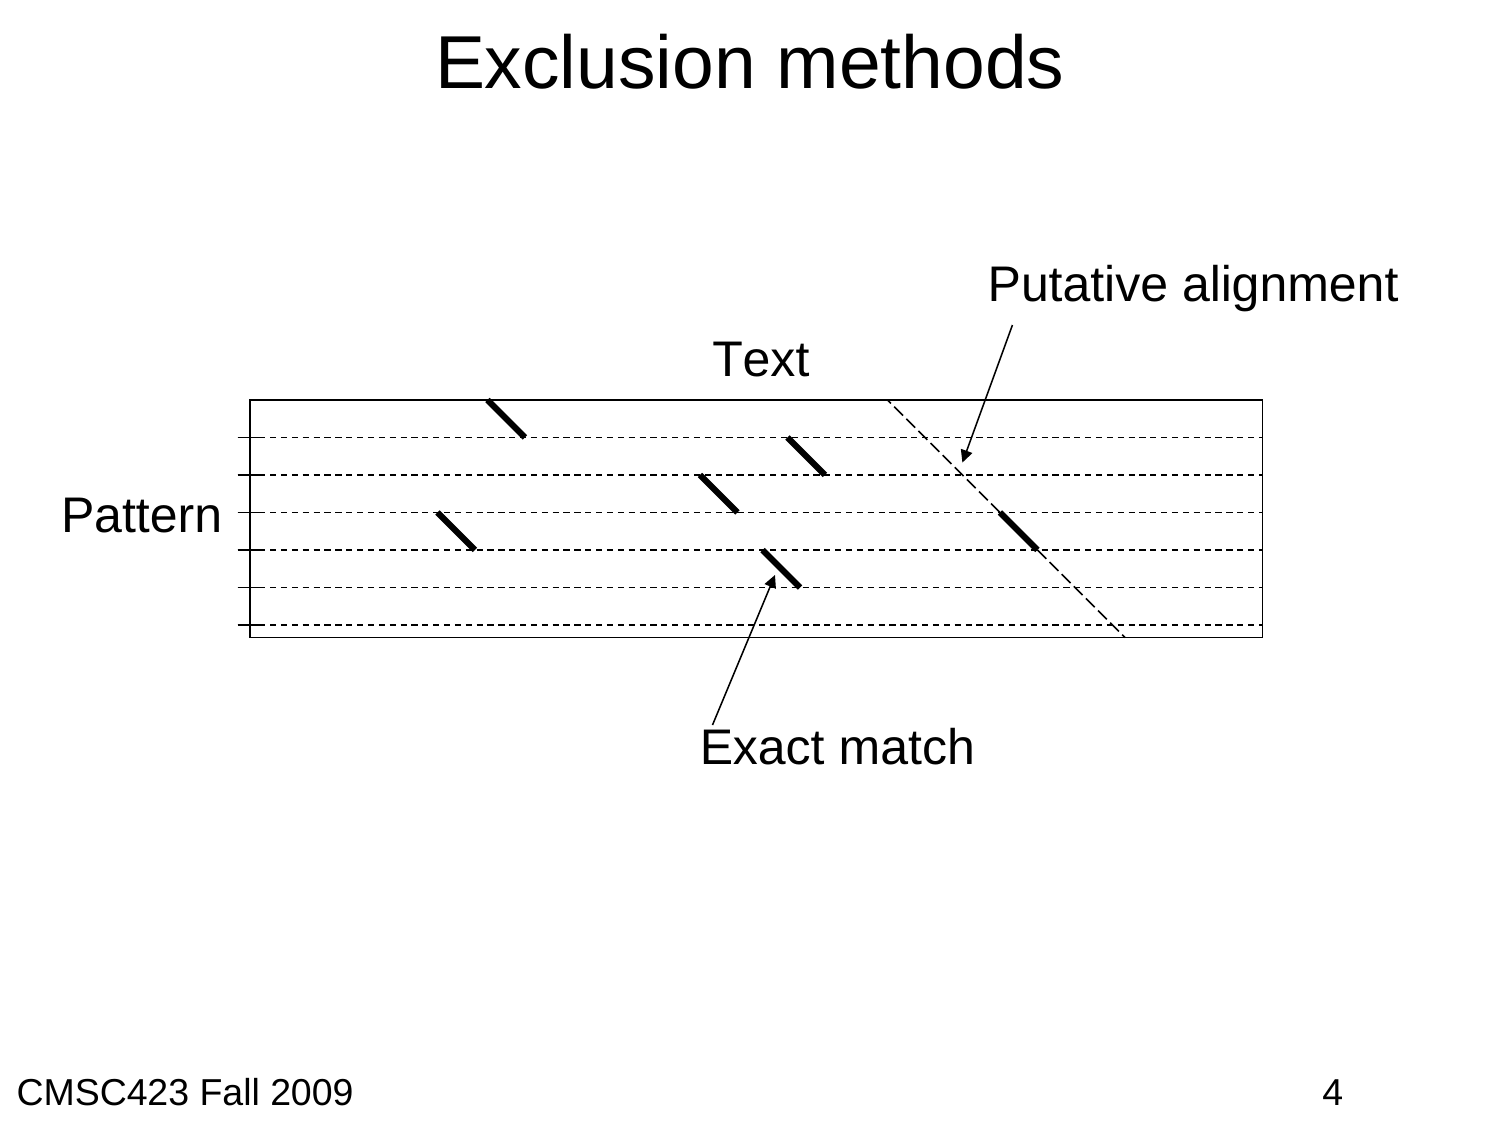

# Exclusion methods
Putative alignment
Text
Pattern
Exact match
CMSC423 Fall 2009
4